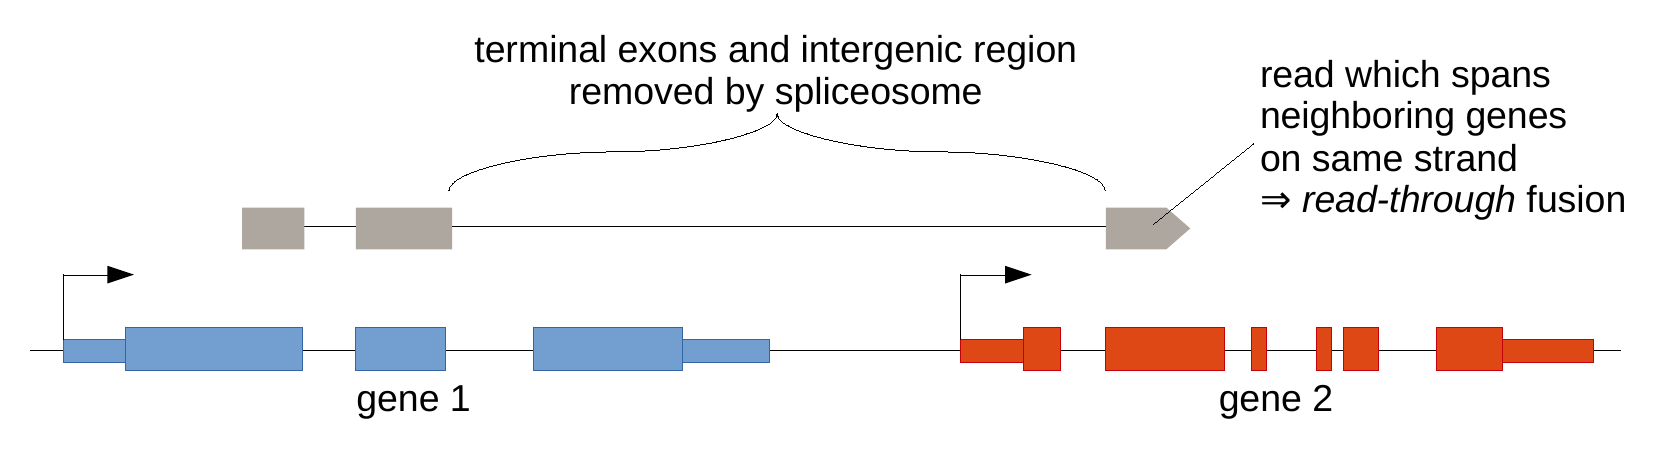

terminal exons and intergenic region
removed by spliceosome
read which spans
neighboring genes
on same strand
⇒ read-through fusion
gene 1
gene 2